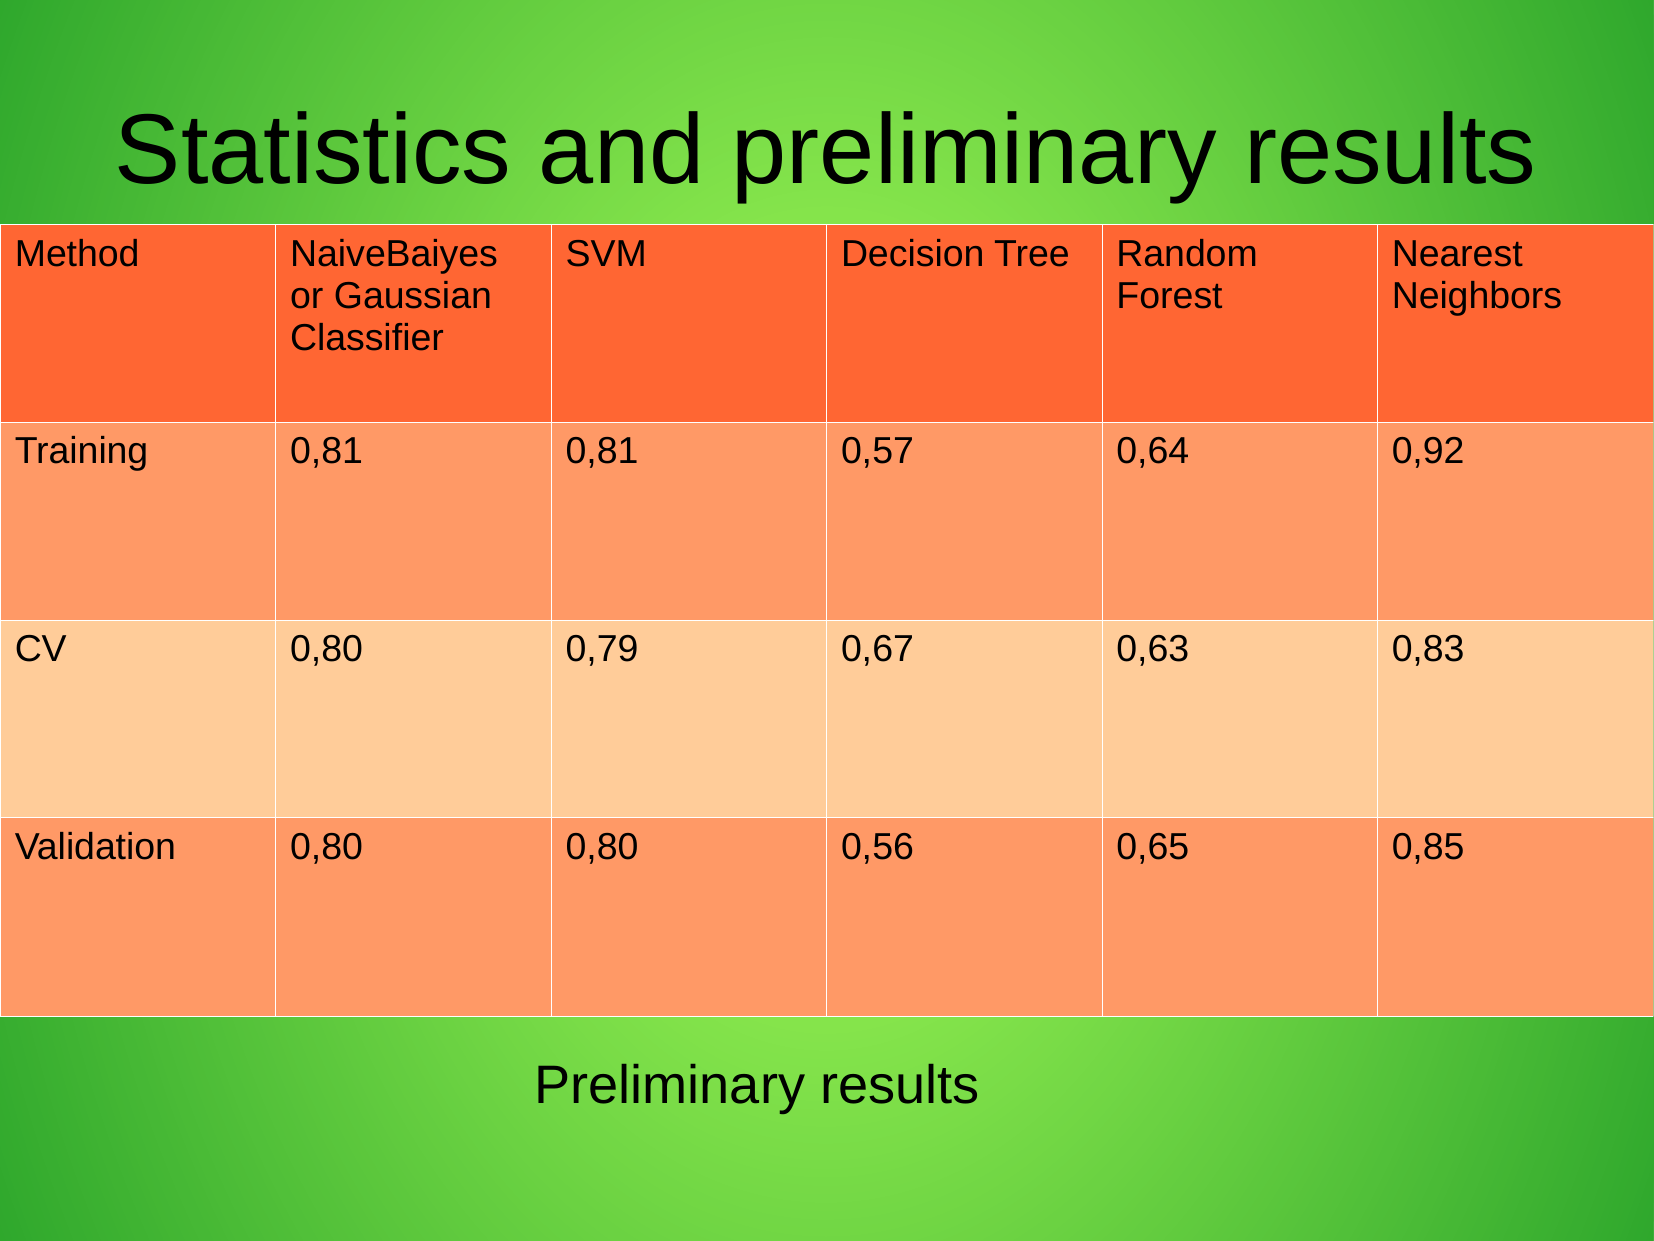

# Statistics and preliminary results
| Method | NaiveBaiyes or Gaussian Classifier | SVM | Decision Tree | Random Forest | Nearest Neighbors |
| --- | --- | --- | --- | --- | --- |
| Training | 0,81 | 0,81 | 0,57 | 0,64 | 0,92 |
| CV | 0,80 | 0,79 | 0,67 | 0,63 | 0,83 |
| Validation | 0,80 | 0,80 | 0,56 | 0,65 | 0,85 |
Preliminary results